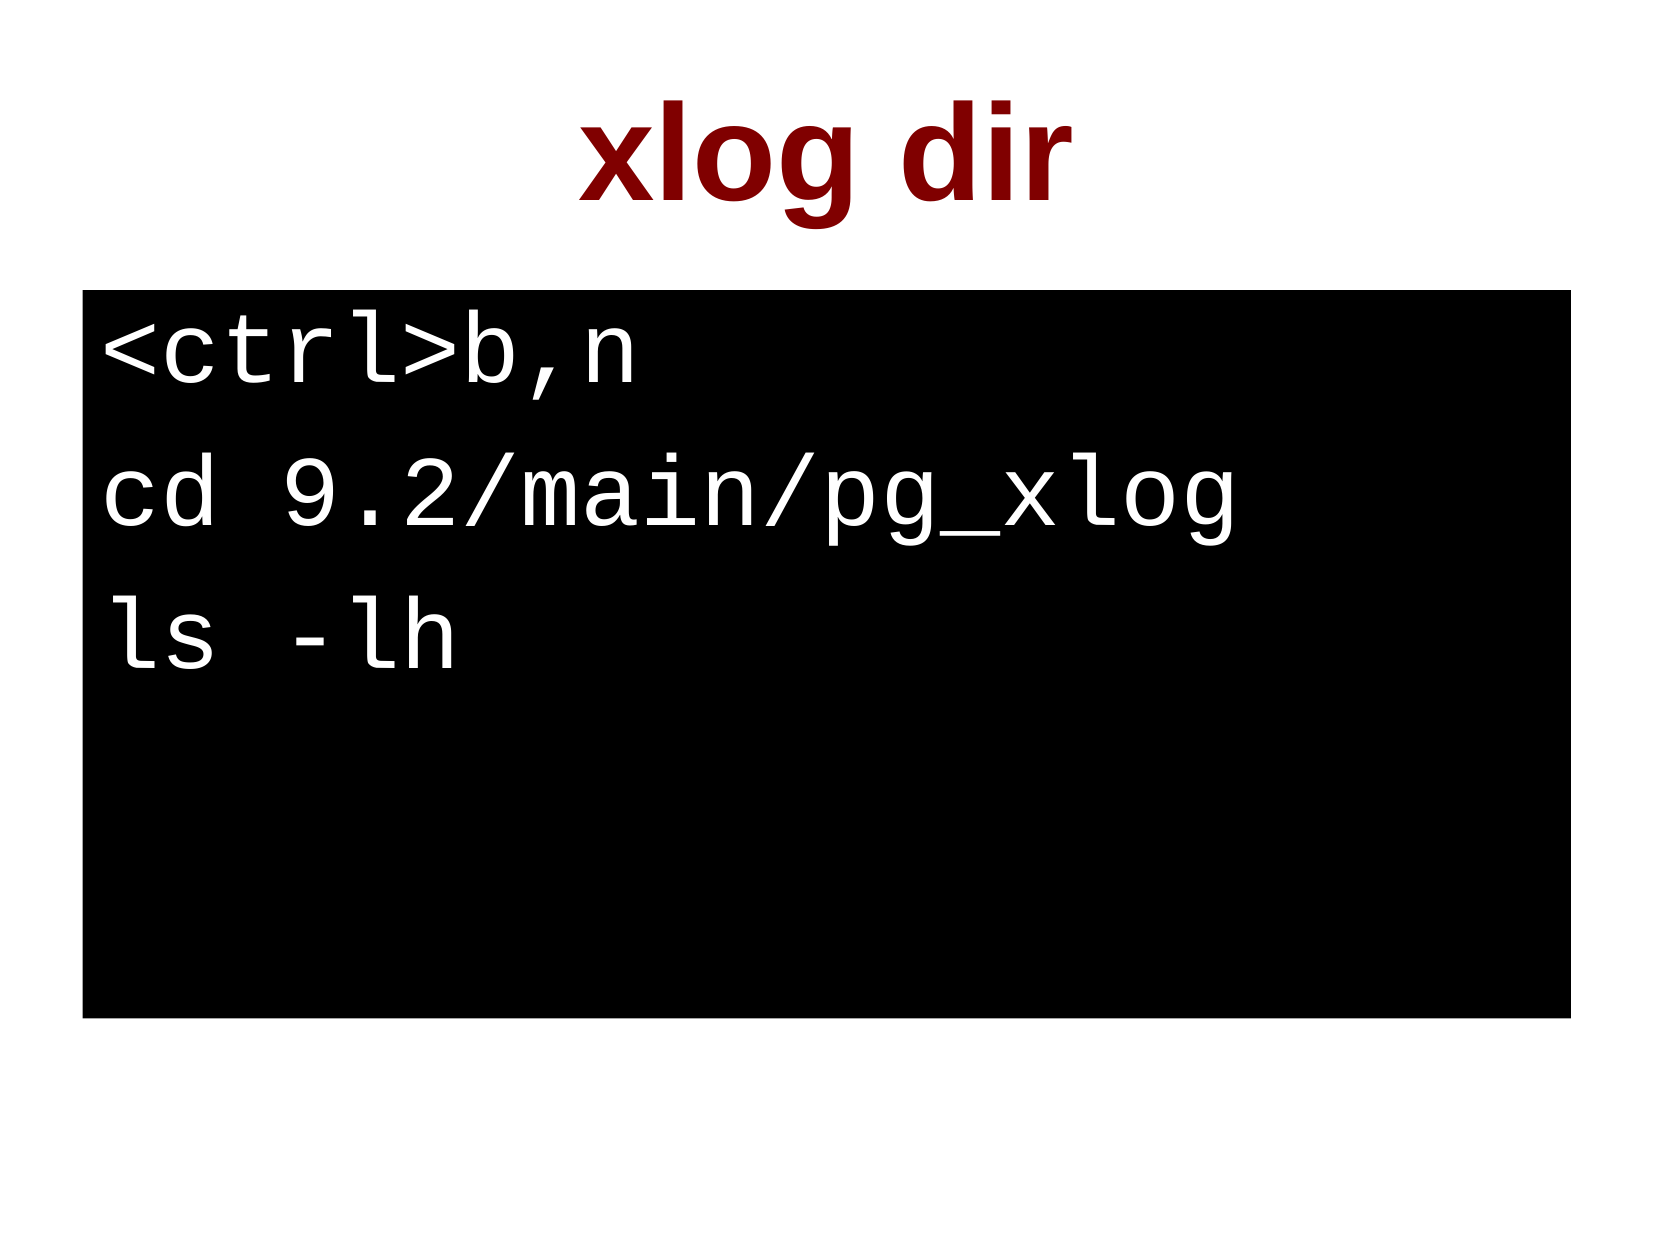

# xlog dir
<ctrl>b,n
cd 9.2/main/pg_xlog
ls -lh